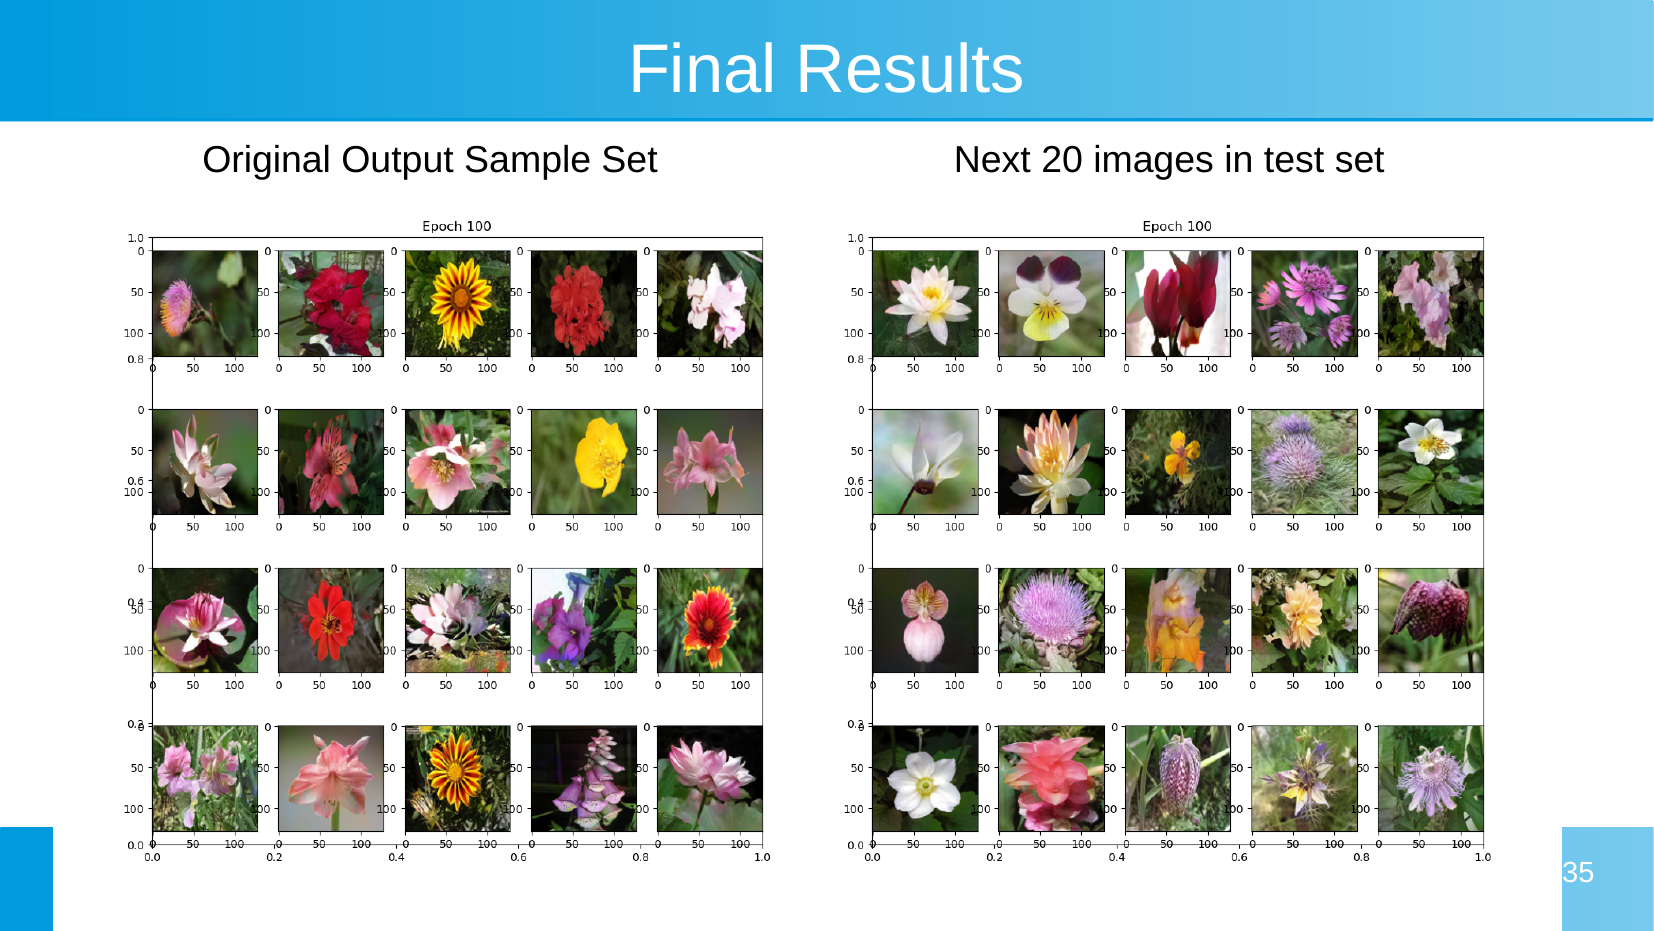

# Final Results
Original Output Sample Set
Next 20 images in test set
35